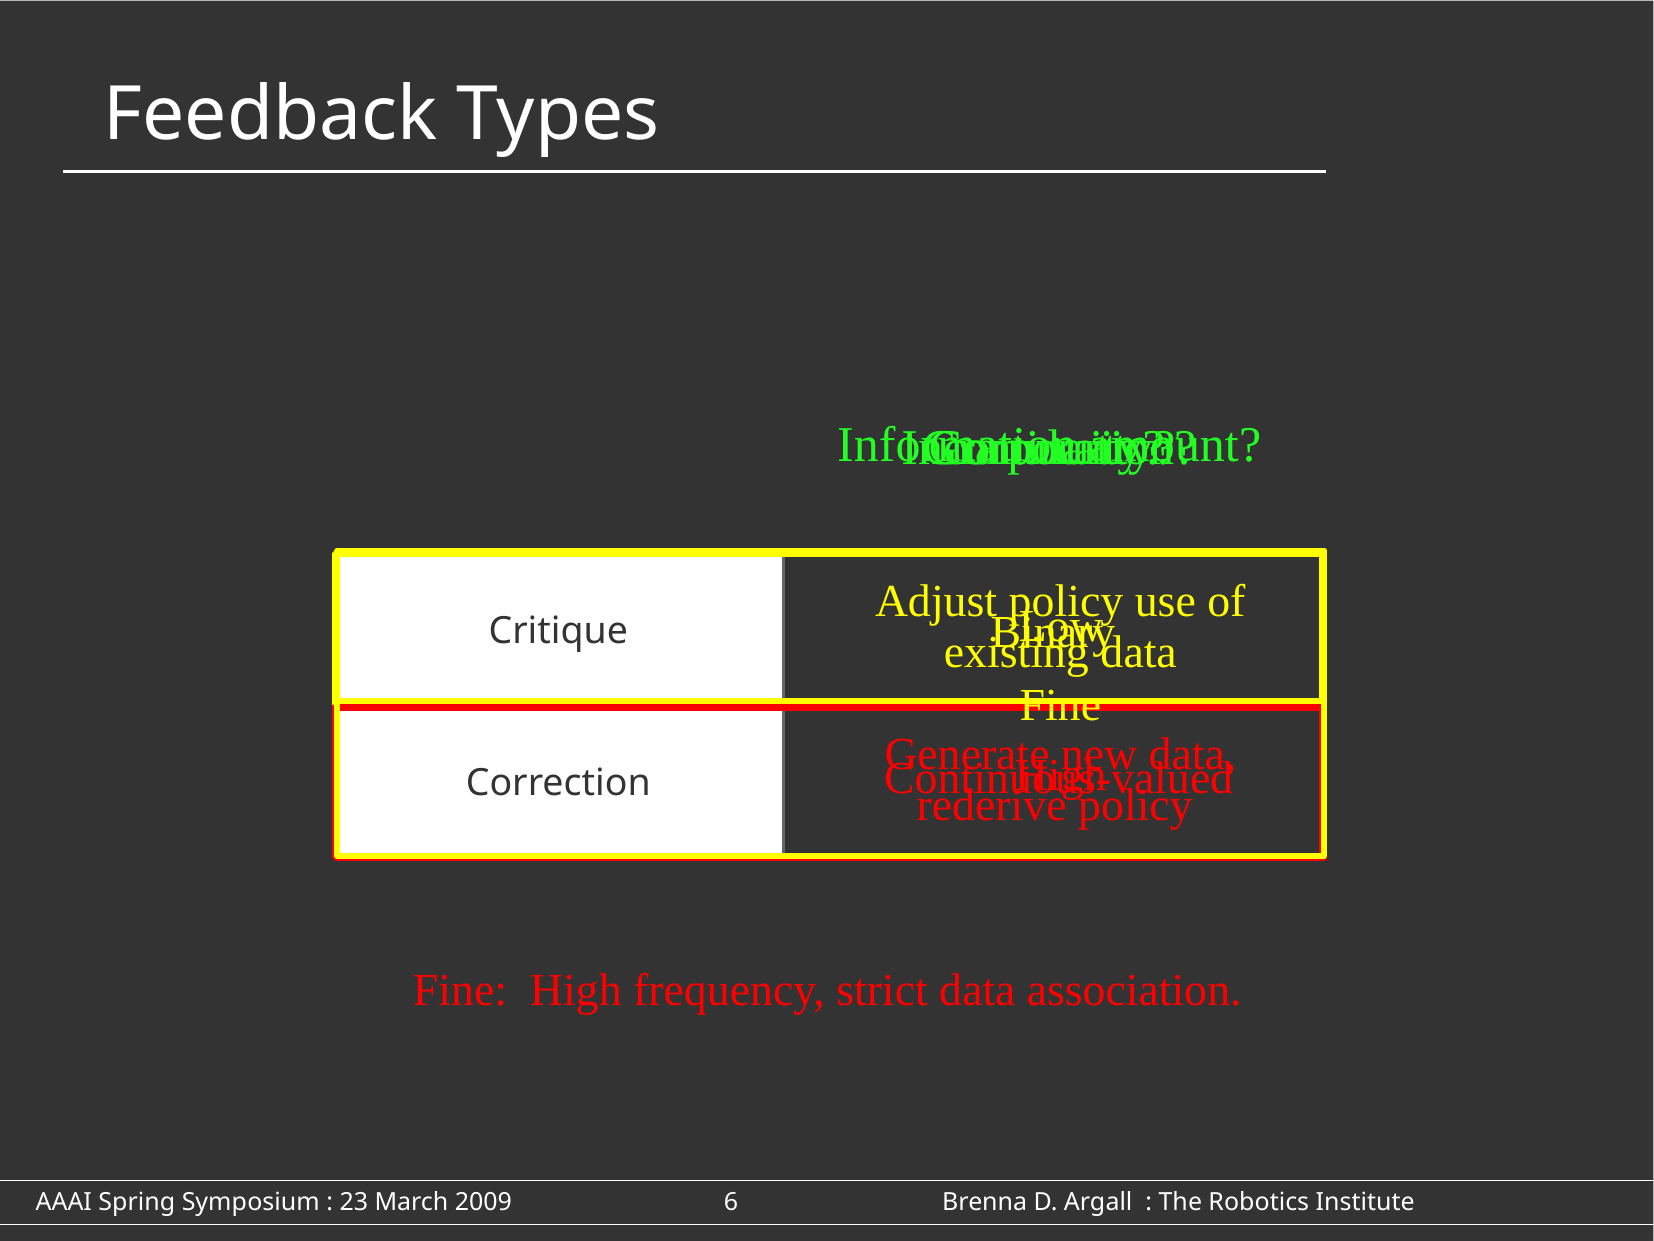

Feedback Types
 AAAI Spring Symposium : 23 March 2009 Brenna D. Argall : The Robotics Institute
Information amount?
Low
High
Continuity?
Binary
Continuous-valued
Incorporation?
Adjust policy use of existing data
Generate new data,
rederive policy
Granularity?
Fine
Fine: High frequency, strict data association.
Critique
Correction